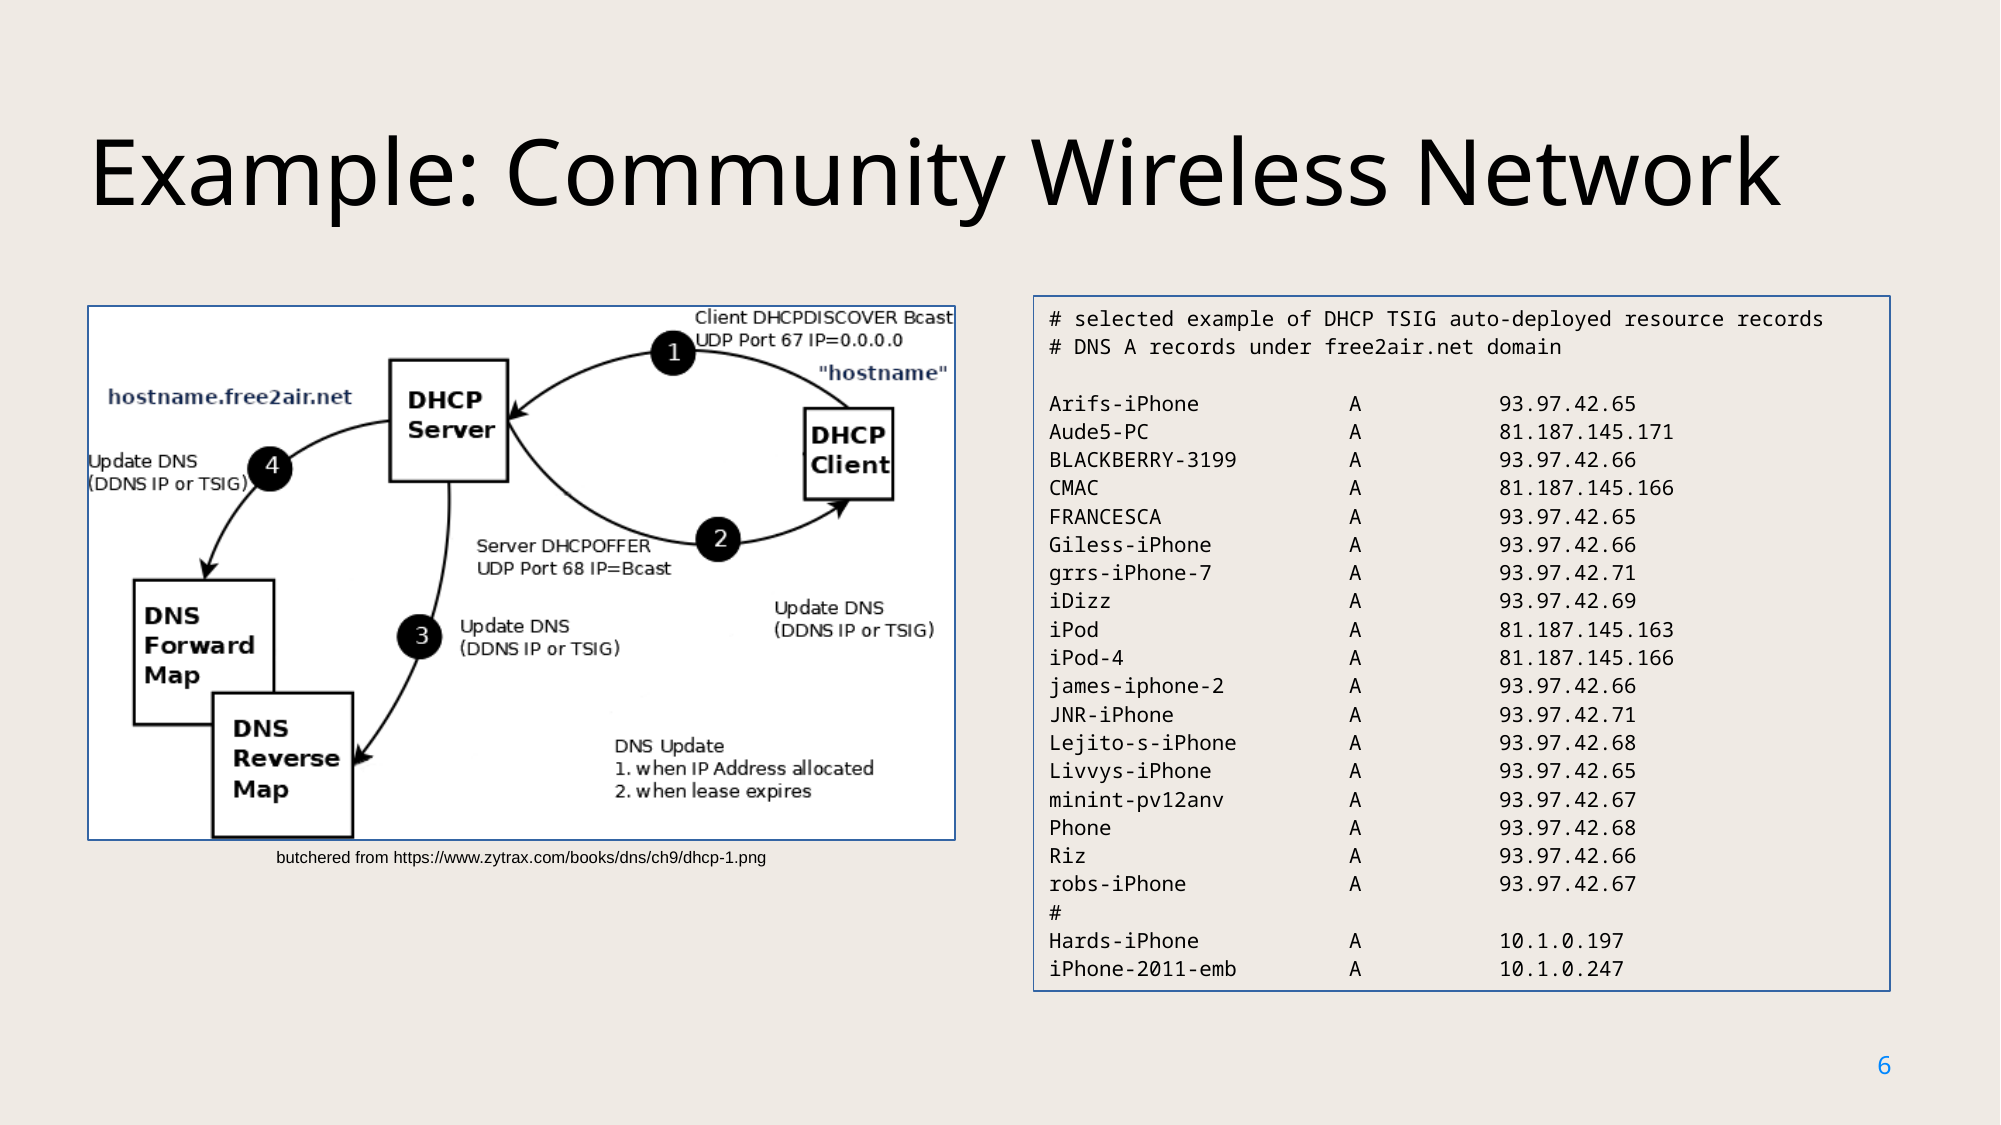

# Example: Community Wireless Network
# selected example of DHCP TSIG auto-deployed resource records
# DNS A records under free2air.net domain
Arifs-iPhone	A	93.97.42.65
Aude5-PC		A	81.187.145.171
BLACKBERRY-3199	A	93.97.42.66
CMAC		A	81.187.145.166
FRANCESCA		A	93.97.42.65
Giless-iPhone	A	93.97.42.66
grrs-iPhone-7	A	93.97.42.71
iDizz		A	93.97.42.69
iPod		A	81.187.145.163
iPod-4		A	81.187.145.166
james-iphone-2	A	93.97.42.66
JNR-iPhone		A	93.97.42.71
Lejito-s-iPhone	A	93.97.42.68
Livvys-iPhone	A	93.97.42.65
minint-pv12anv	A	93.97.42.67
Phone		A	93.97.42.68
Riz		A	93.97.42.66
robs-iPhone		A	93.97.42.67
#
Hards-iPhone	A	10.1.0.197
iPhone-2011-emb	A	10.1.0.247
butchered from https://www.zytrax.com/books/dns/ch9/dhcp-1.png